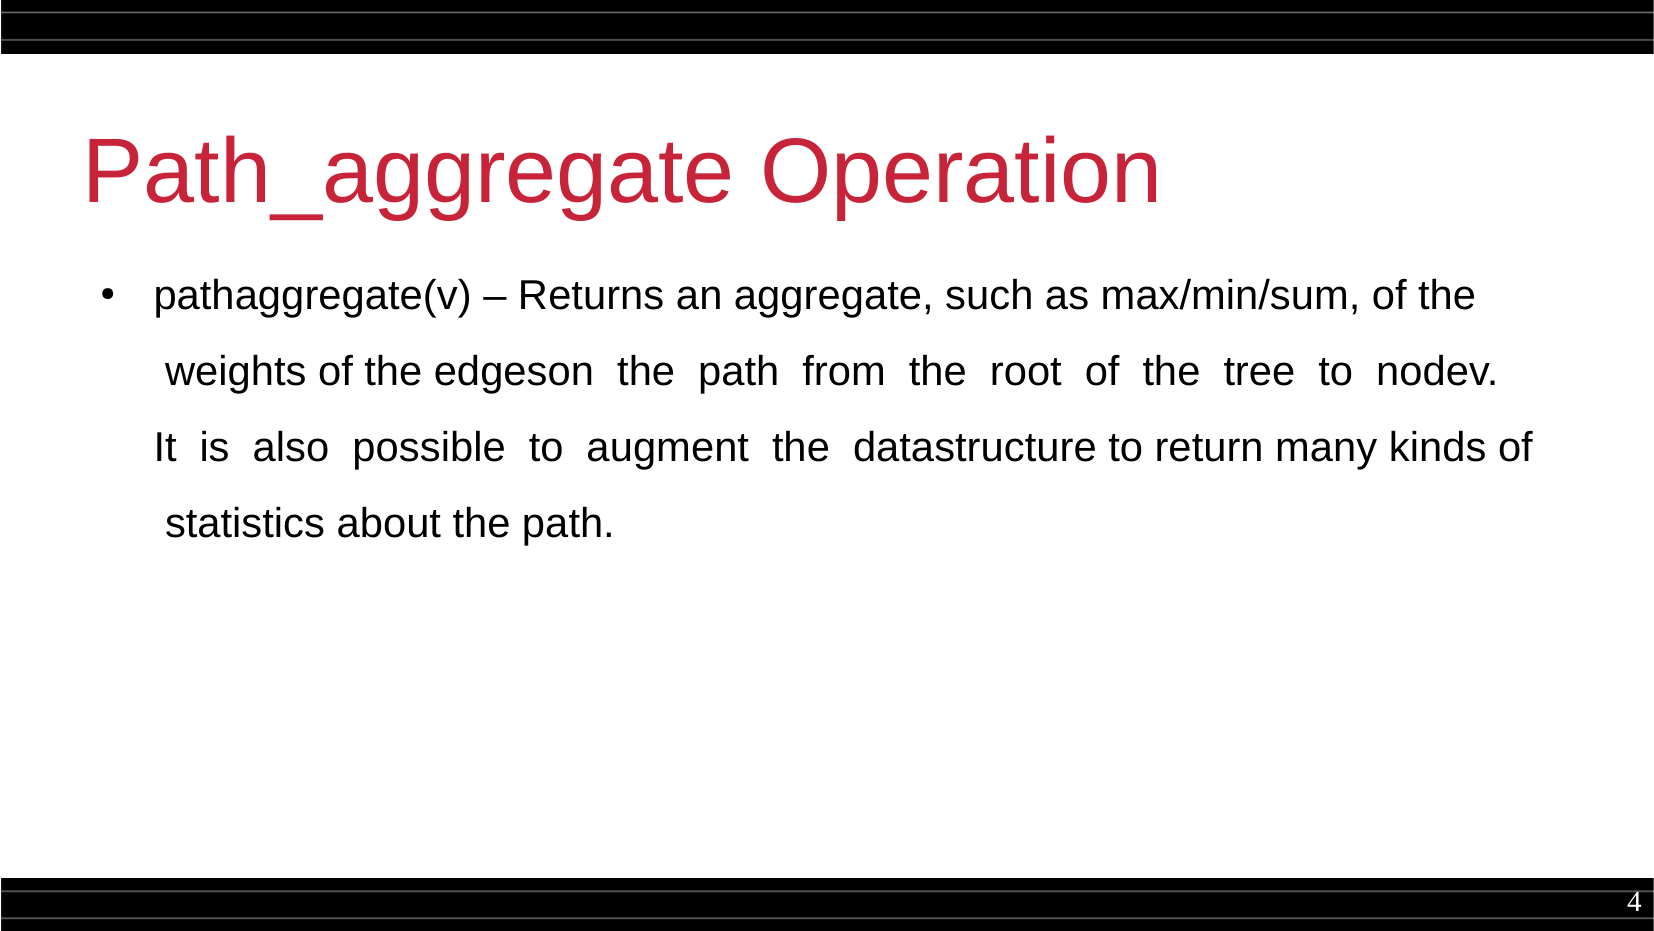

# Path_aggregate Operation
pathaggregate(v) – Returns an aggregate, such as max/min/sum, of the
 weights of the edgeson the path from the root of the tree to nodev.
It is also possible to augment the datastructure to return many kinds of
 statistics about the path.